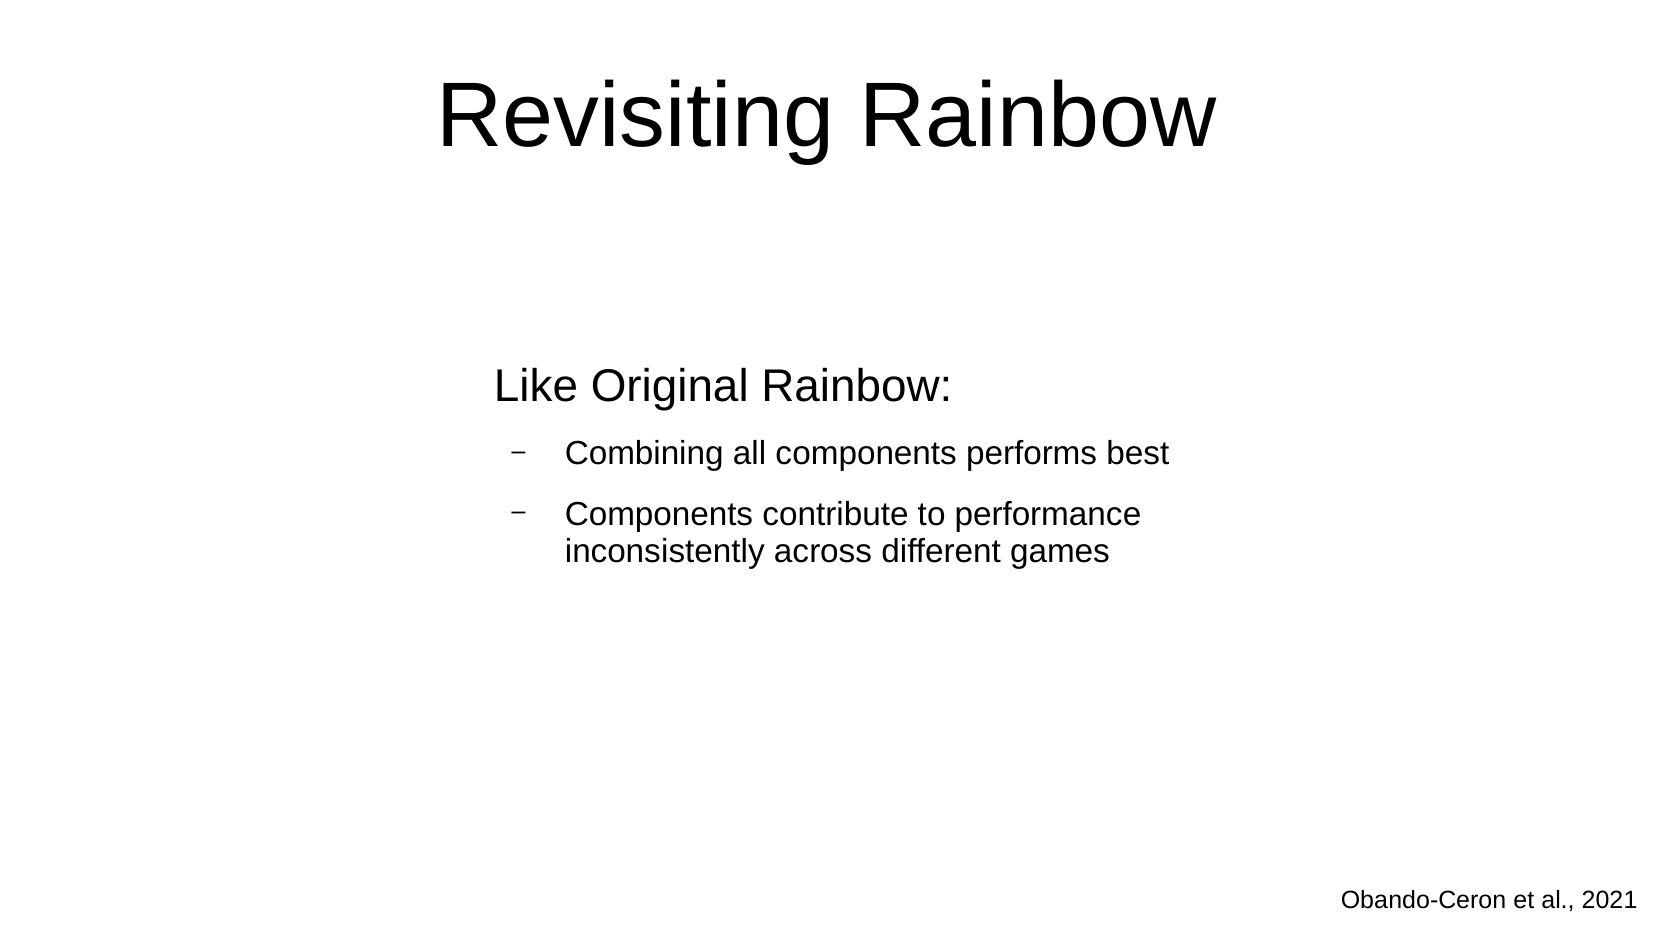

# Revisiting Rainbow
Like Original Rainbow:
Combining all components performs best
Components contribute to performance inconsistently across different games
Obando-Ceron et al., 2021